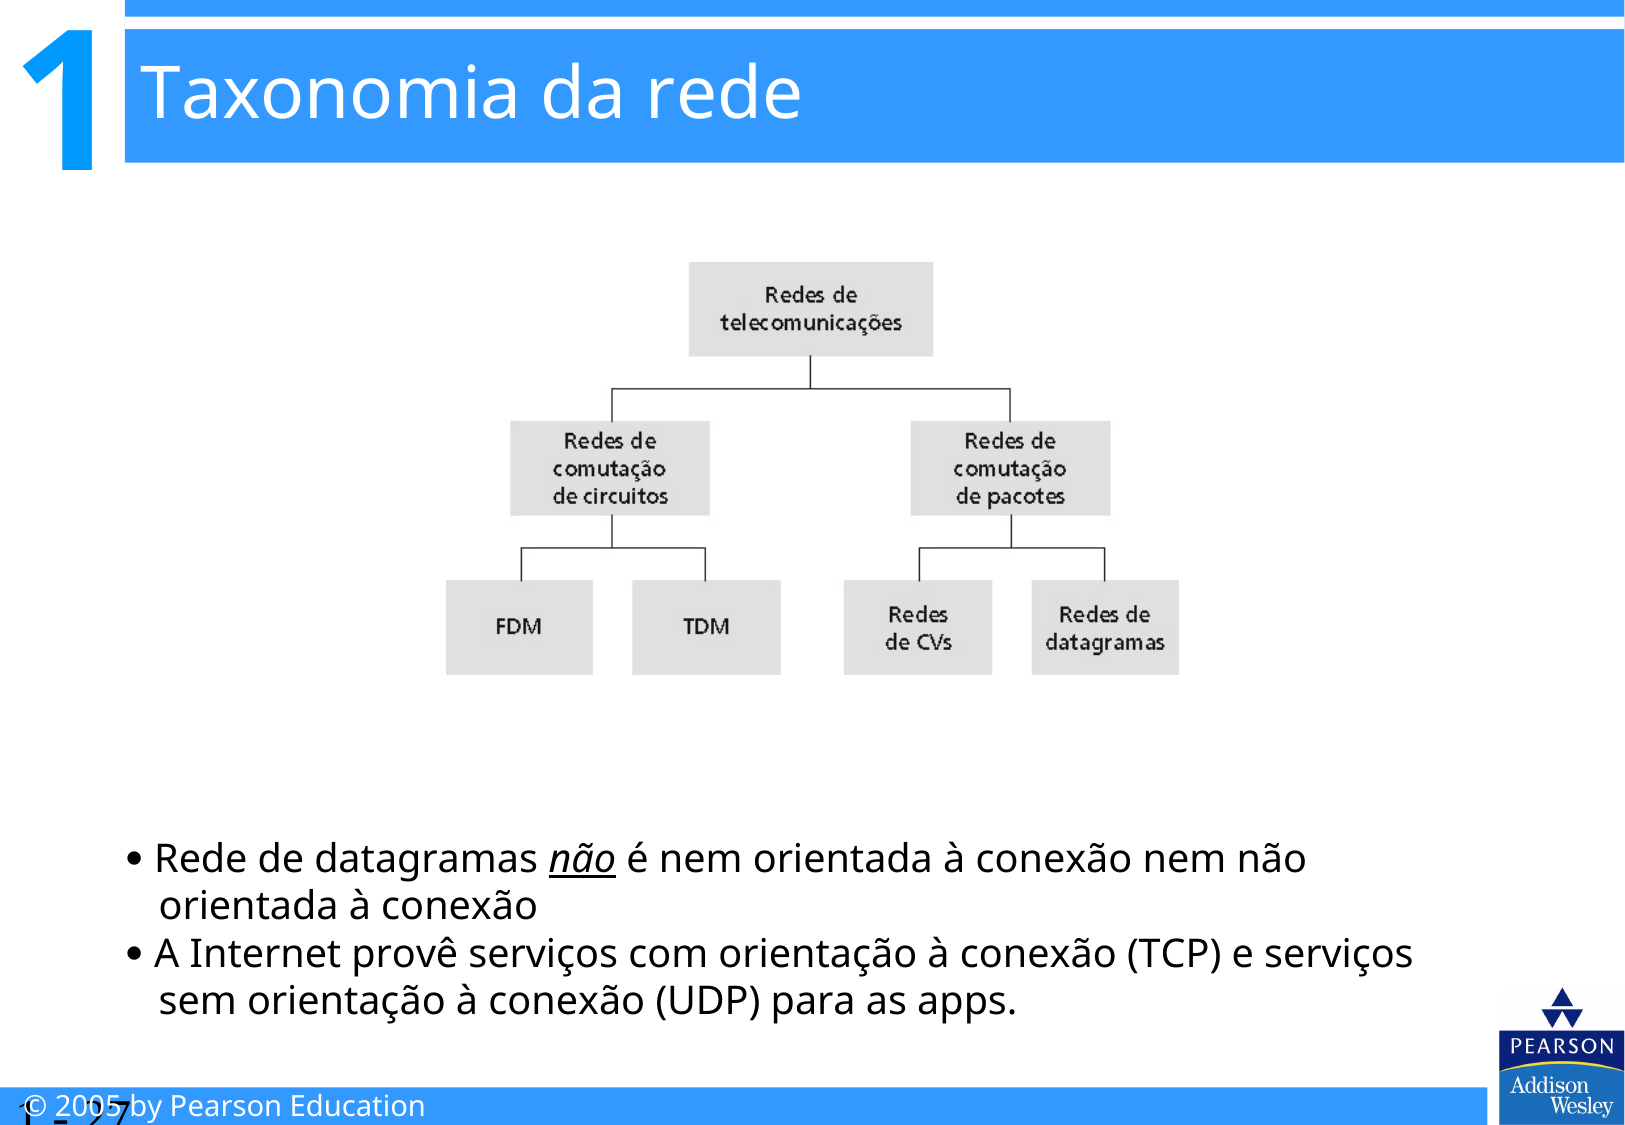

Taxonomia da rede
 Rede de datagramas não é nem orientada à conexão nem não orientada à conexão
 A Internet provê serviços com orientação à conexão (TCP) e serviços sem orientação à conexão (UDP) para as apps.
27